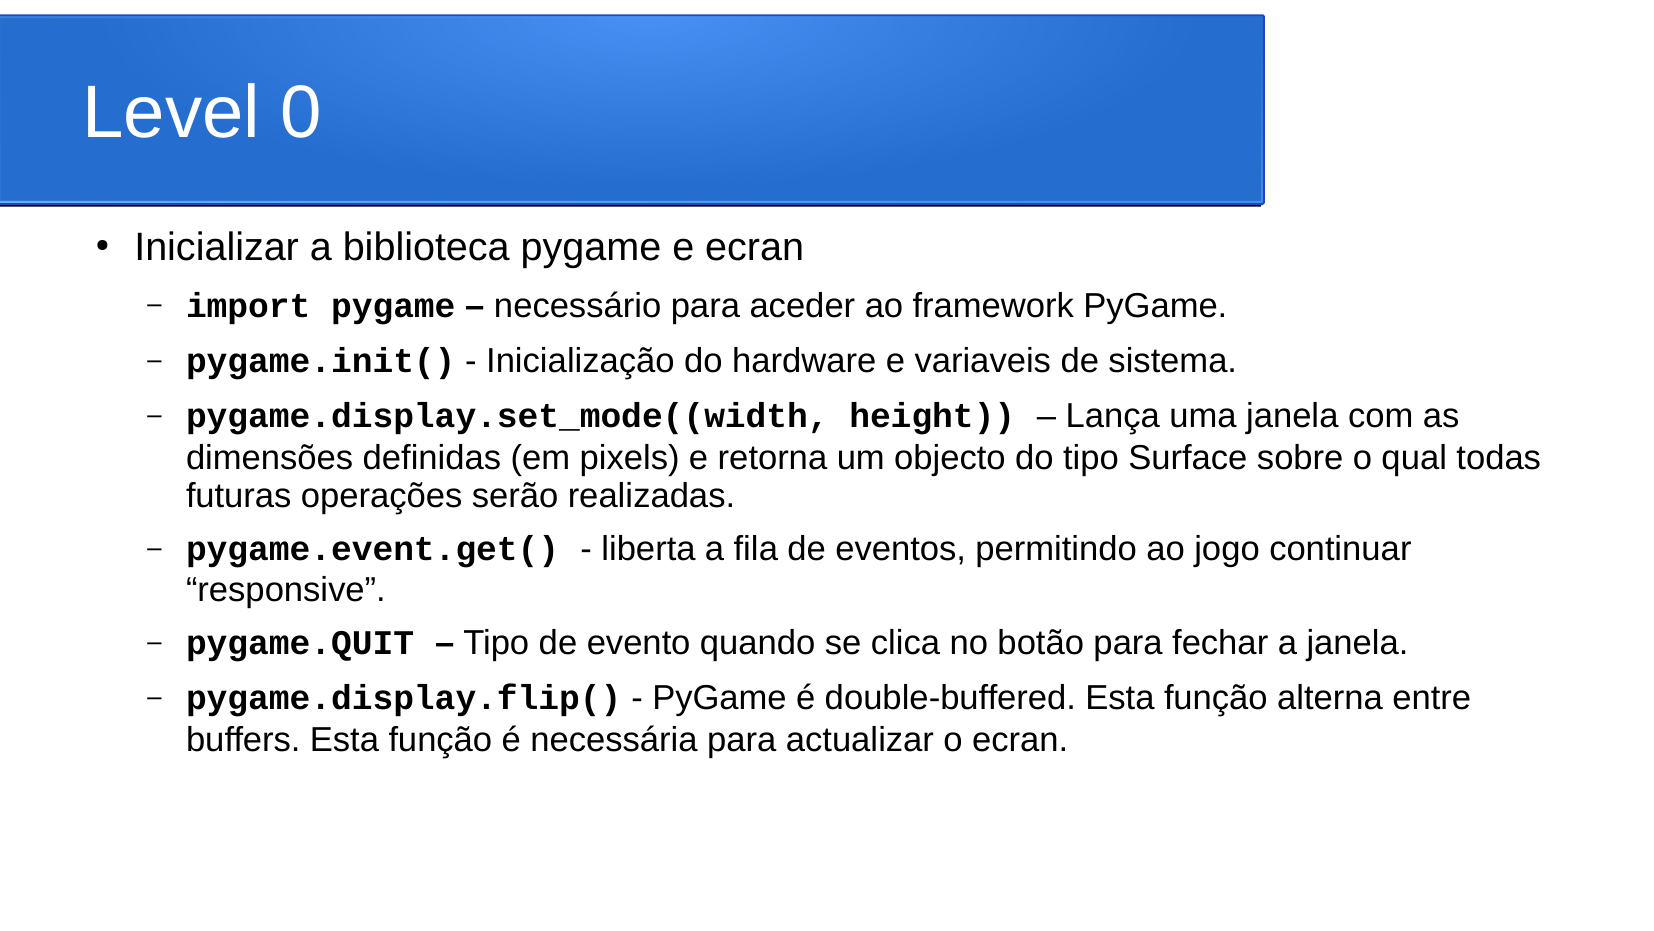

# Level 0
Inicializar a biblioteca pygame e ecran
import pygame – necessário para aceder ao framework PyGame.
pygame.init() - Inicialização do hardware e variaveis de sistema.
pygame.display.set_mode((width, height)) – Lança uma janela com as dimensões definidas (em pixels) e retorna um objecto do tipo Surface sobre o qual todas futuras operações serão realizadas.
pygame.event.get() - liberta a fila de eventos, permitindo ao jogo continuar “responsive”.
pygame.QUIT – Tipo de evento quando se clica no botão para fechar a janela.
pygame.display.flip() - PyGame é double-buffered. Esta função alterna entre buffers. Esta função é necessária para actualizar o ecran.